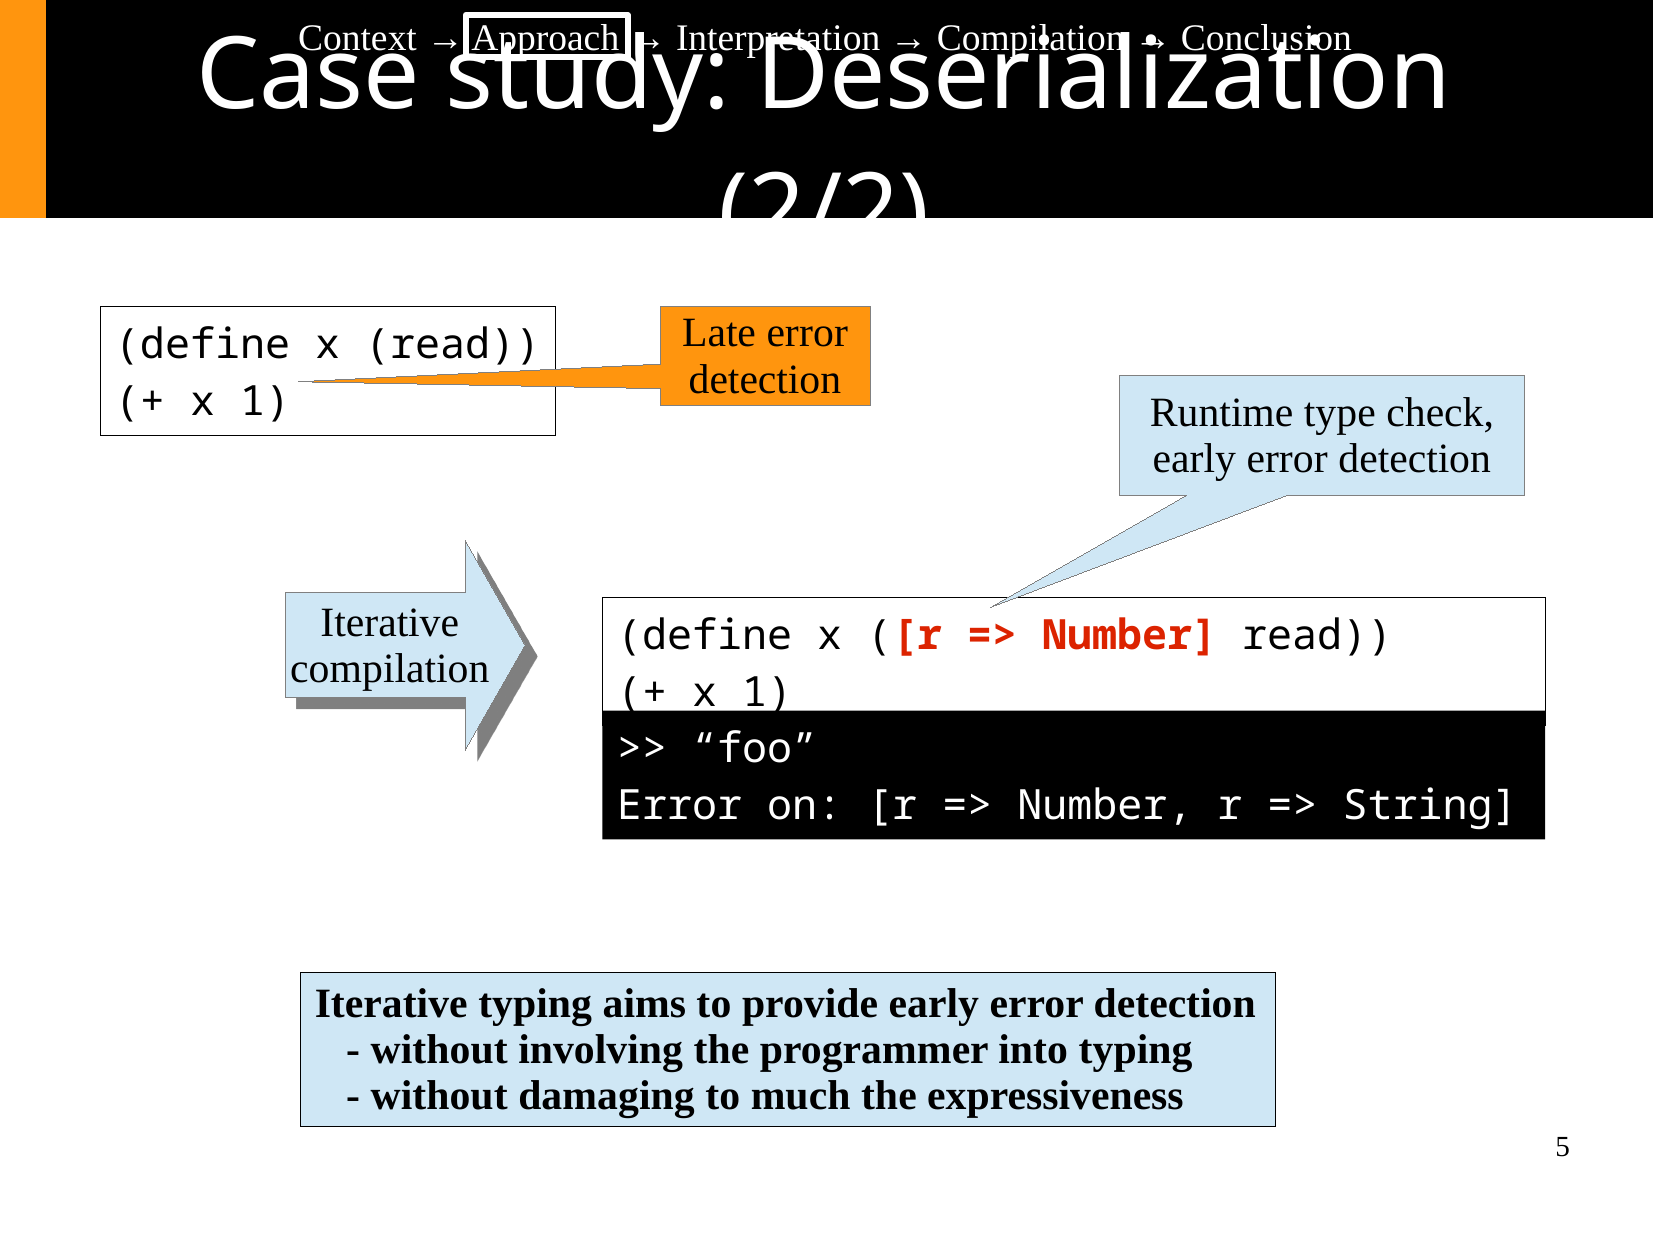

# Case study: Deserialization (2/2)
(define x (read))
(+ x 1)
Late error
detection
Runtime type check,
early error detection
Iterative
compilation
(define x ([r => Number] read))
(+ x 1)
>> “foo”
Error on: [r => Number, r => String]
Iterative typing aims to provide early error detection - without involving the programmer into typing
 - without damaging to much the expressiveness
5